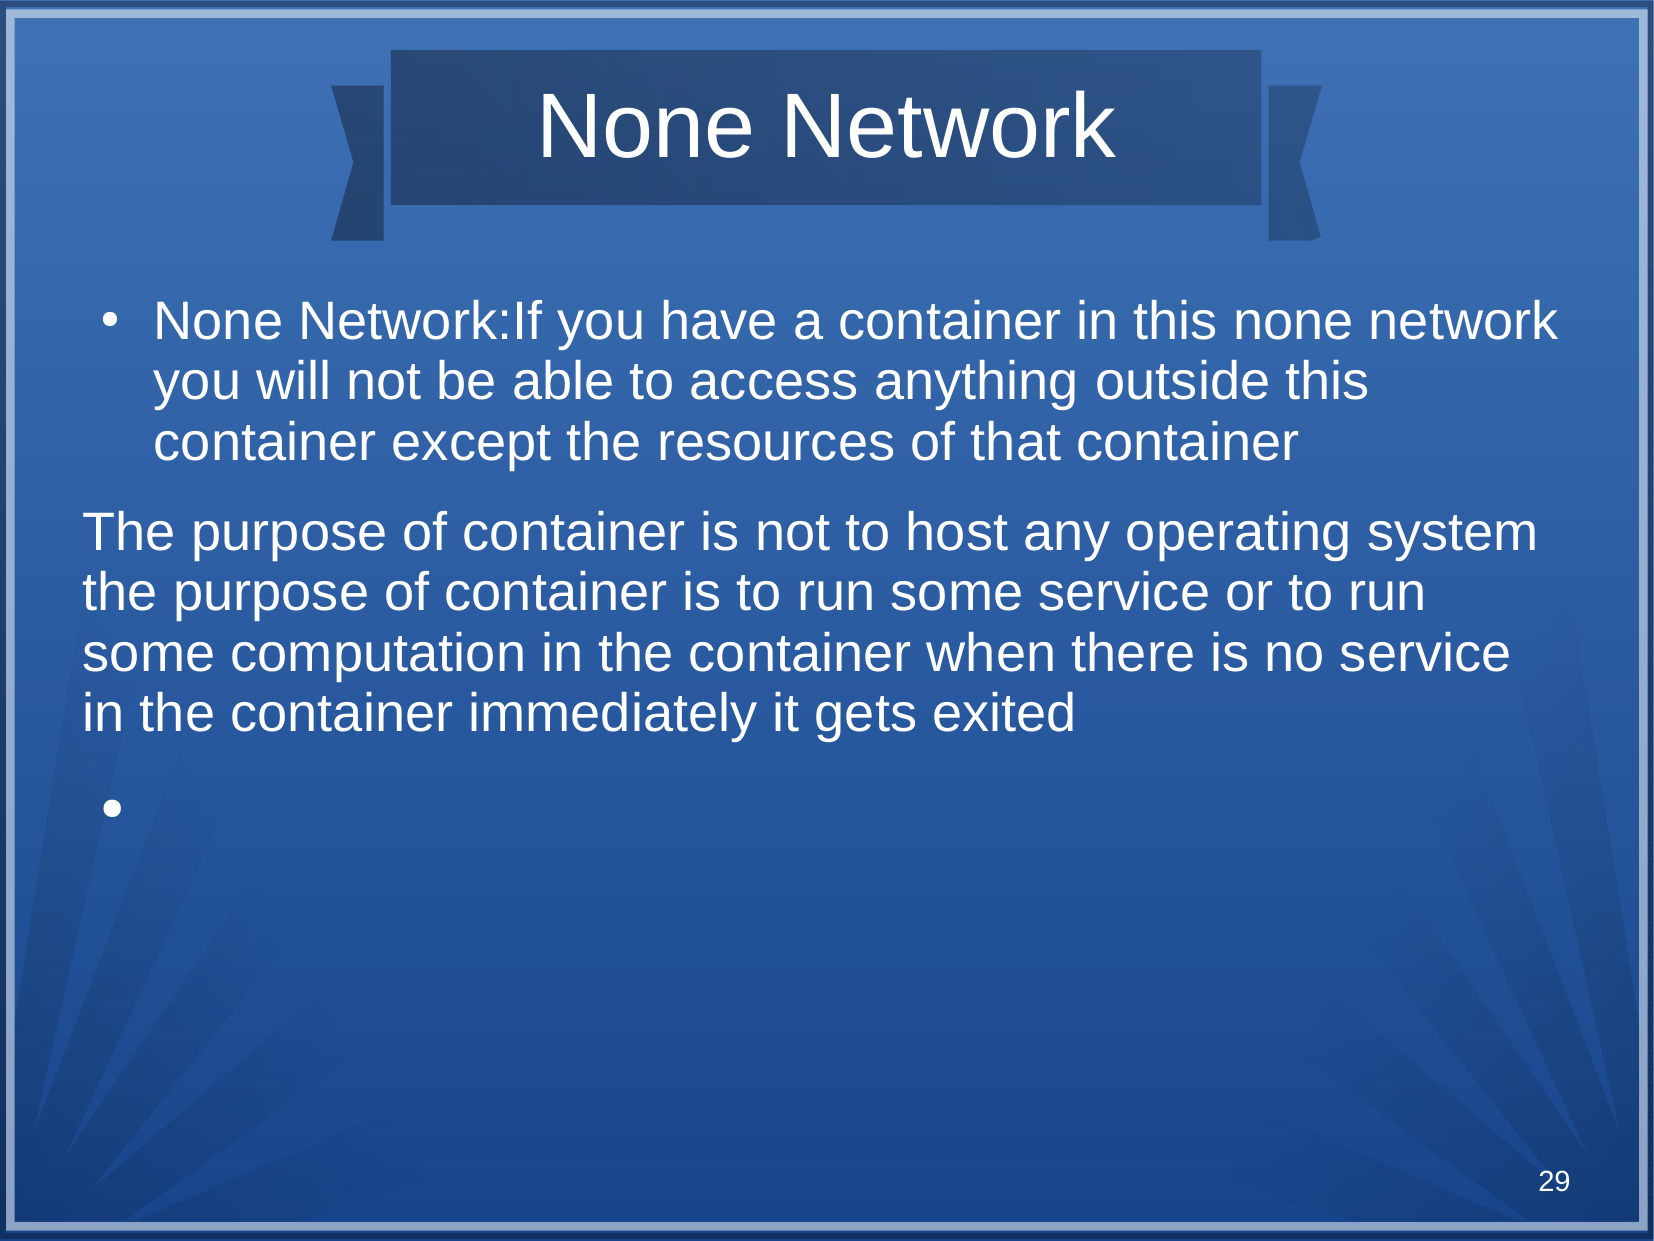

# None Network
None Network:If you have a container in this none network you will not be able to access anything outside this container except the resources of that container
The purpose of container is not to host any operating system the purpose of container is to run some service or to run some computation in the container when there is no service in the container immediately it gets exited
29